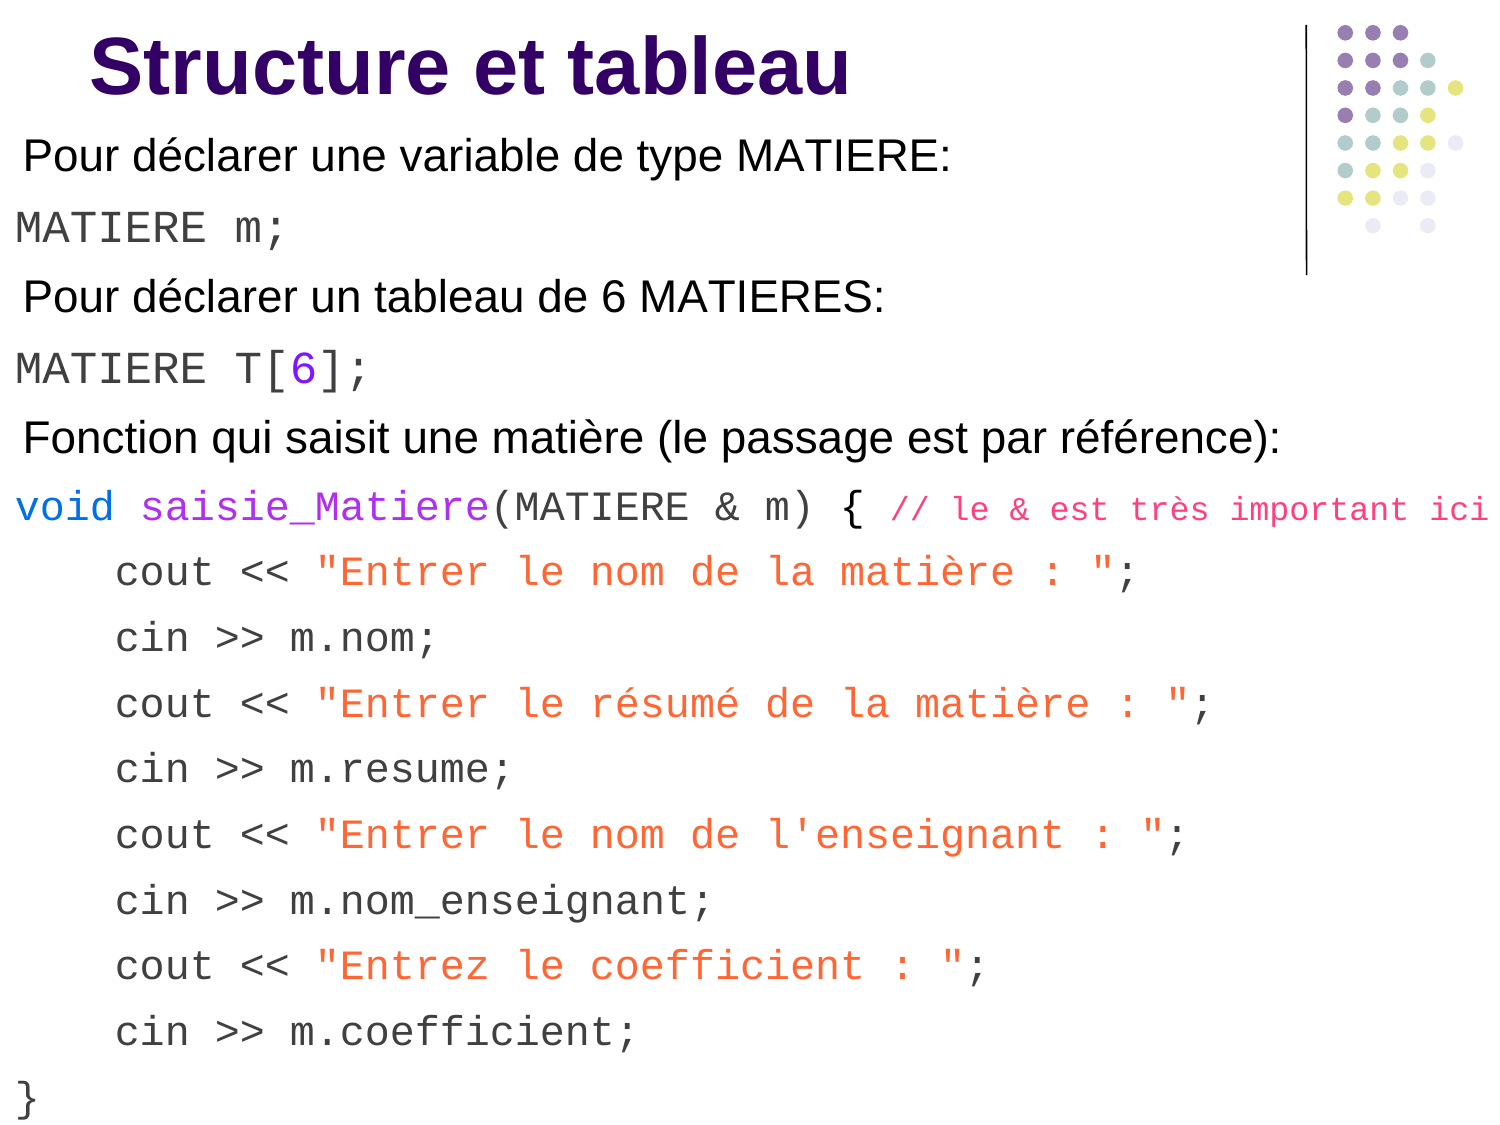

# Structure et tableau
Pour déclarer une variable de type MATIERE:
MATIERE m;
Pour déclarer un tableau de 6 MATIERES:
MATIERE T[6];
Fonction qui saisit une matière (le passage est par référence):
void saisie_Matiere(MATIERE & m) { // le & est très important ici
 cout << "Entrer le nom de la matière : ";
 cin >> m.nom;
 cout << "Entrer le résumé de la matière : ";
 cin >> m.resume;
 cout << "Entrer le nom de l'enseignant : ";
 cin >> m.nom_enseignant;
 cout << "Entrez le coefficient : ";
 cin >> m.coefficient;
}